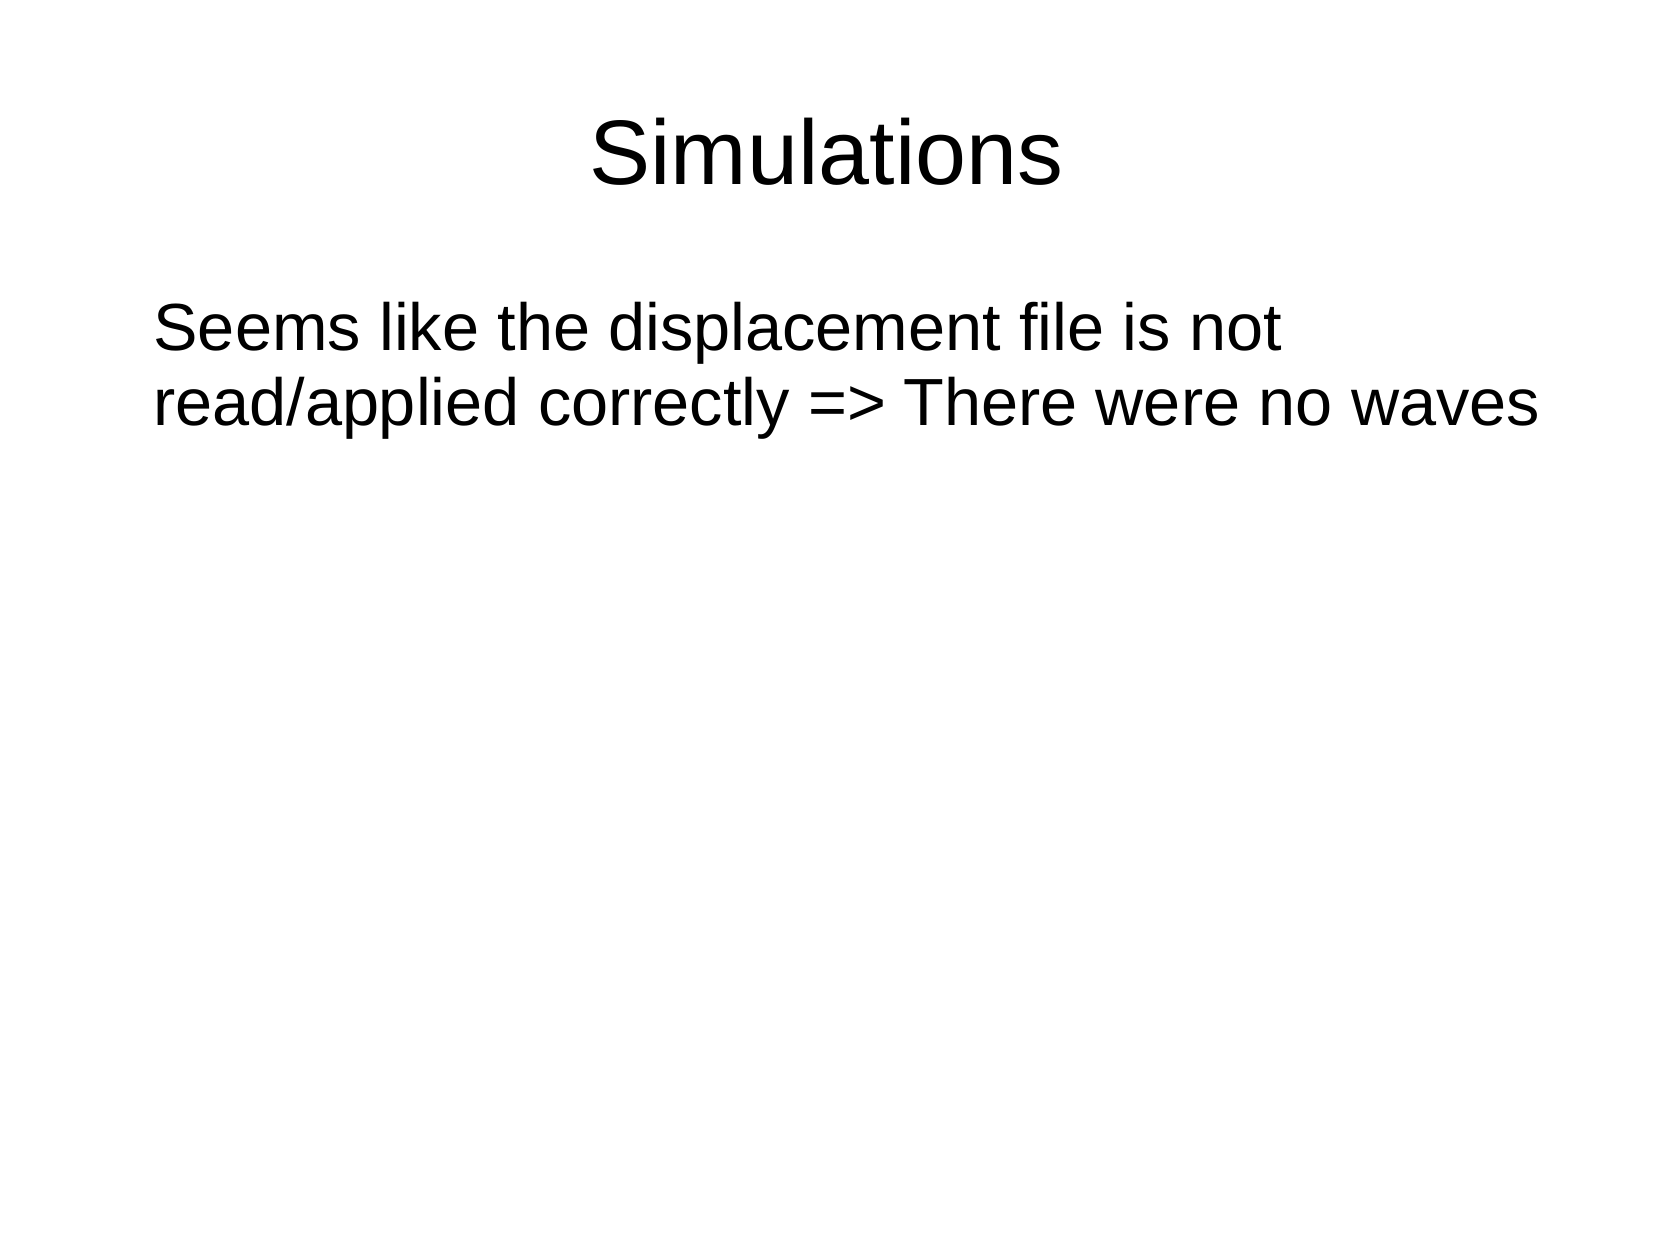

# Simulations
Seems like the displacement file is not read/applied correctly => There were no waves